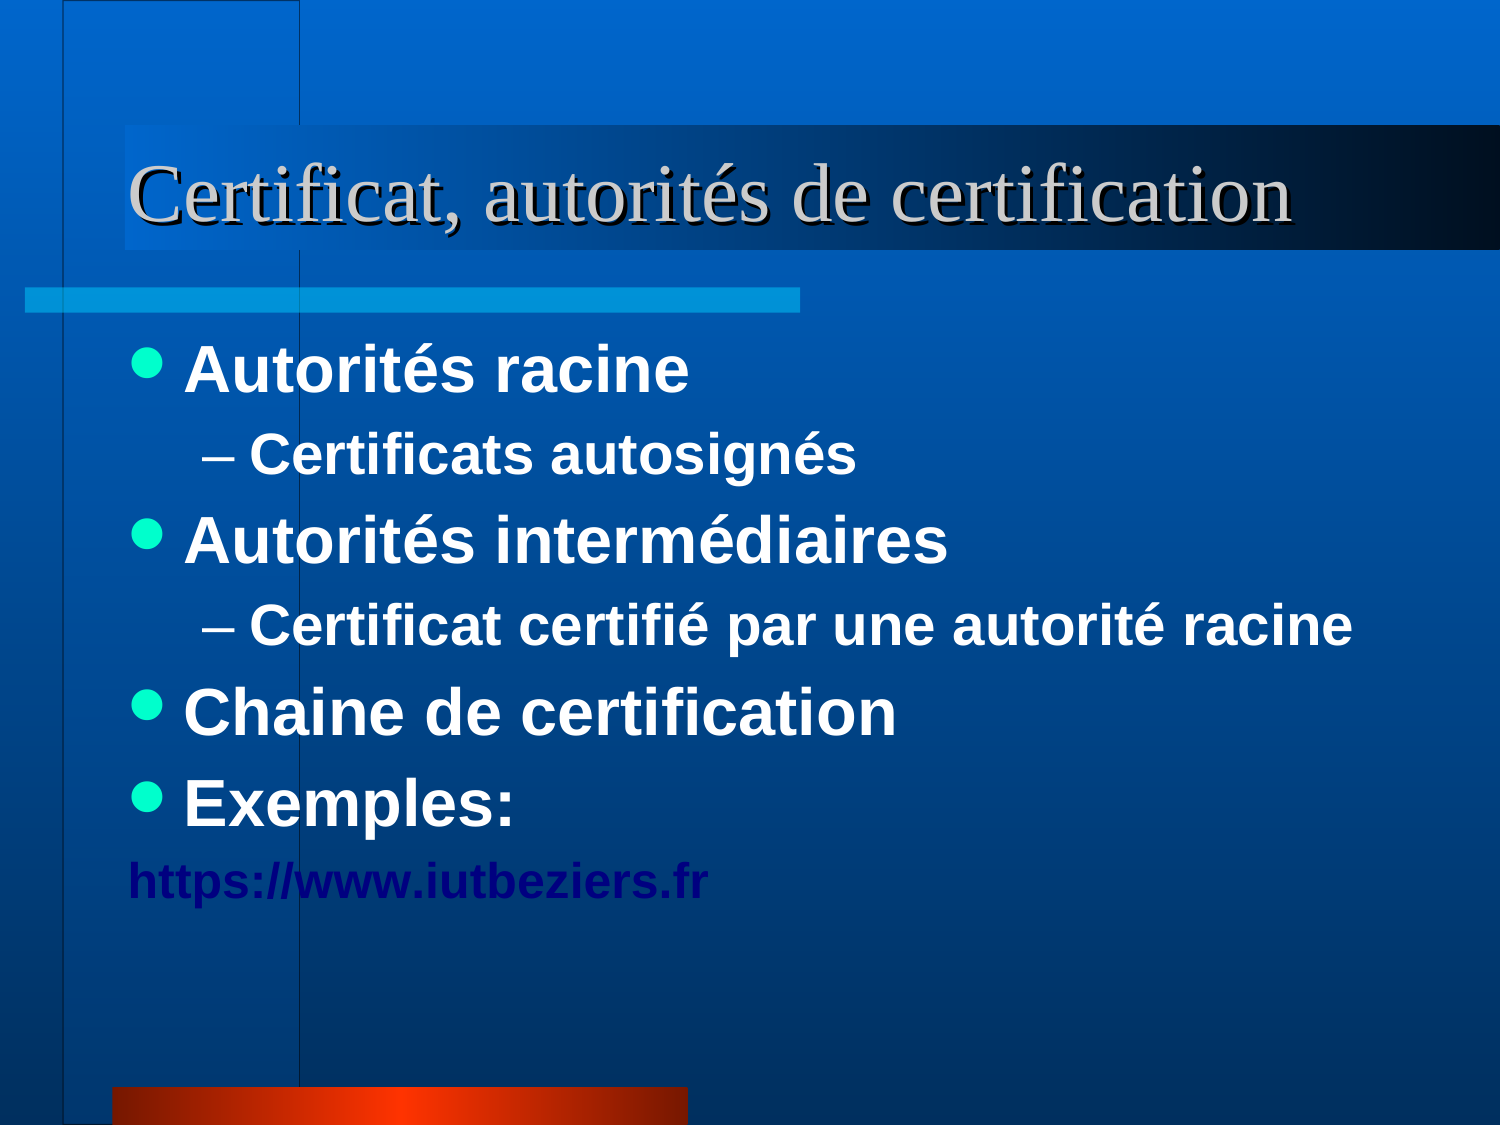

# Certificat, autorités de certification
Autorités racine
Certificats autosignés
Autorités intermédiaires
Certificat certifié par une autorité racine
Chaine de certification
Exemples:
https://www.iutbeziers.fr